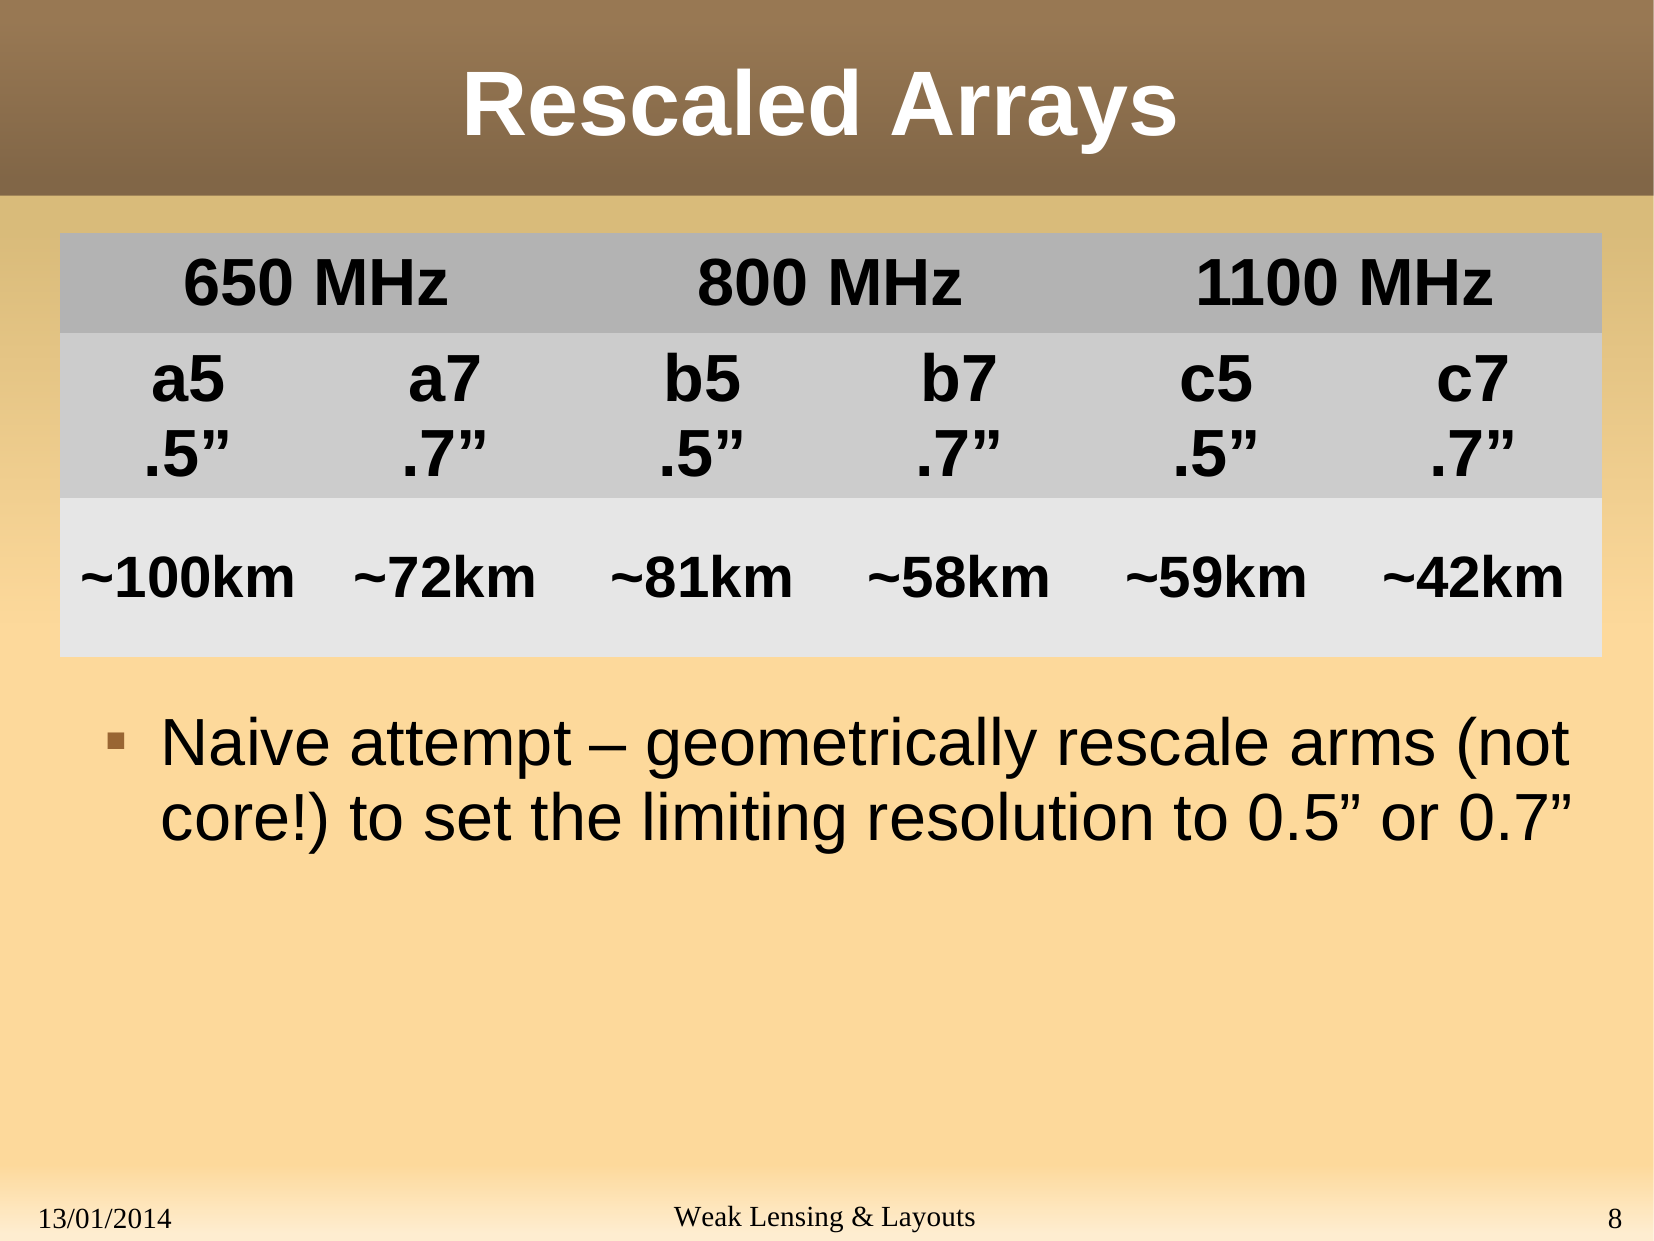

# Rescaled Arrays
| 650 MHz | | 800 MHz | | 1100 MHz | |
| --- | --- | --- | --- | --- | --- |
| a5 .5” | a7 .7” | b5 .5” | b7 .7” | c5 .5” | c7 .7” |
| ~100km | ~72km | ~81km | ~58km | ~59km | ~42km |
Naive attempt – geometrically rescale arms (not core!) to set the limiting resolution to 0.5” or 0.7”
Weak Lensing & Layouts
13/01/2014
8